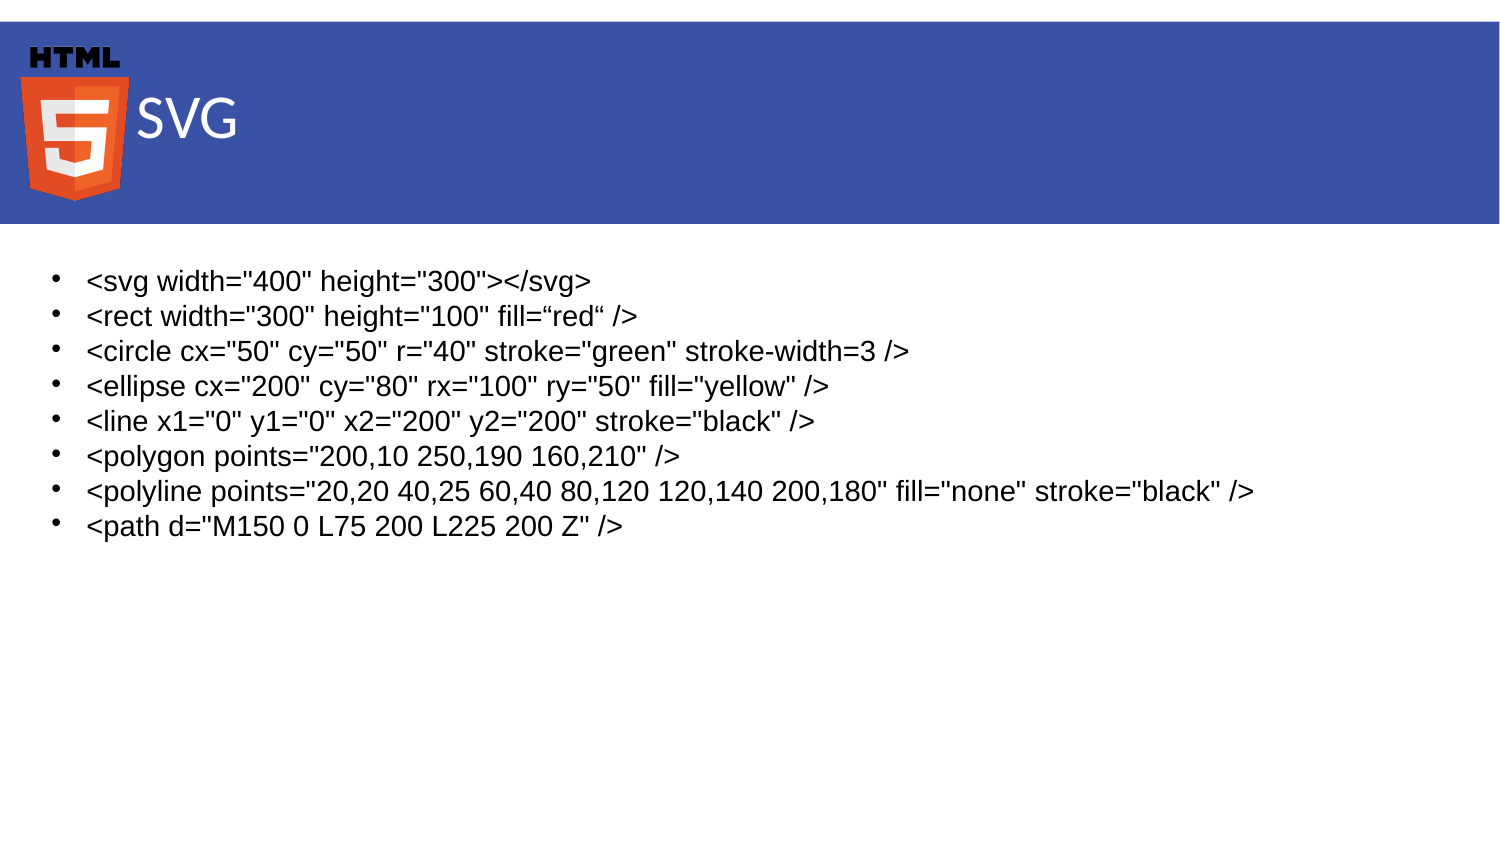

SVG
<svg width="400" height="300"></svg>
<rect width="300" height="100" fill=“red“ />
<circle cx="50" cy="50" r="40" stroke="green" stroke-width=3 />
<ellipse cx="200" cy="80" rx="100" ry="50" fill="yellow" />
<line x1="0" y1="0" x2="200" y2="200" stroke="black" />
<polygon points="200,10 250,190 160,210" />
<polyline points="20,20 40,25 60,40 80,120 120,140 200,180" fill="none" stroke="black" />
<path d="M150 0 L75 200 L225 200 Z" />